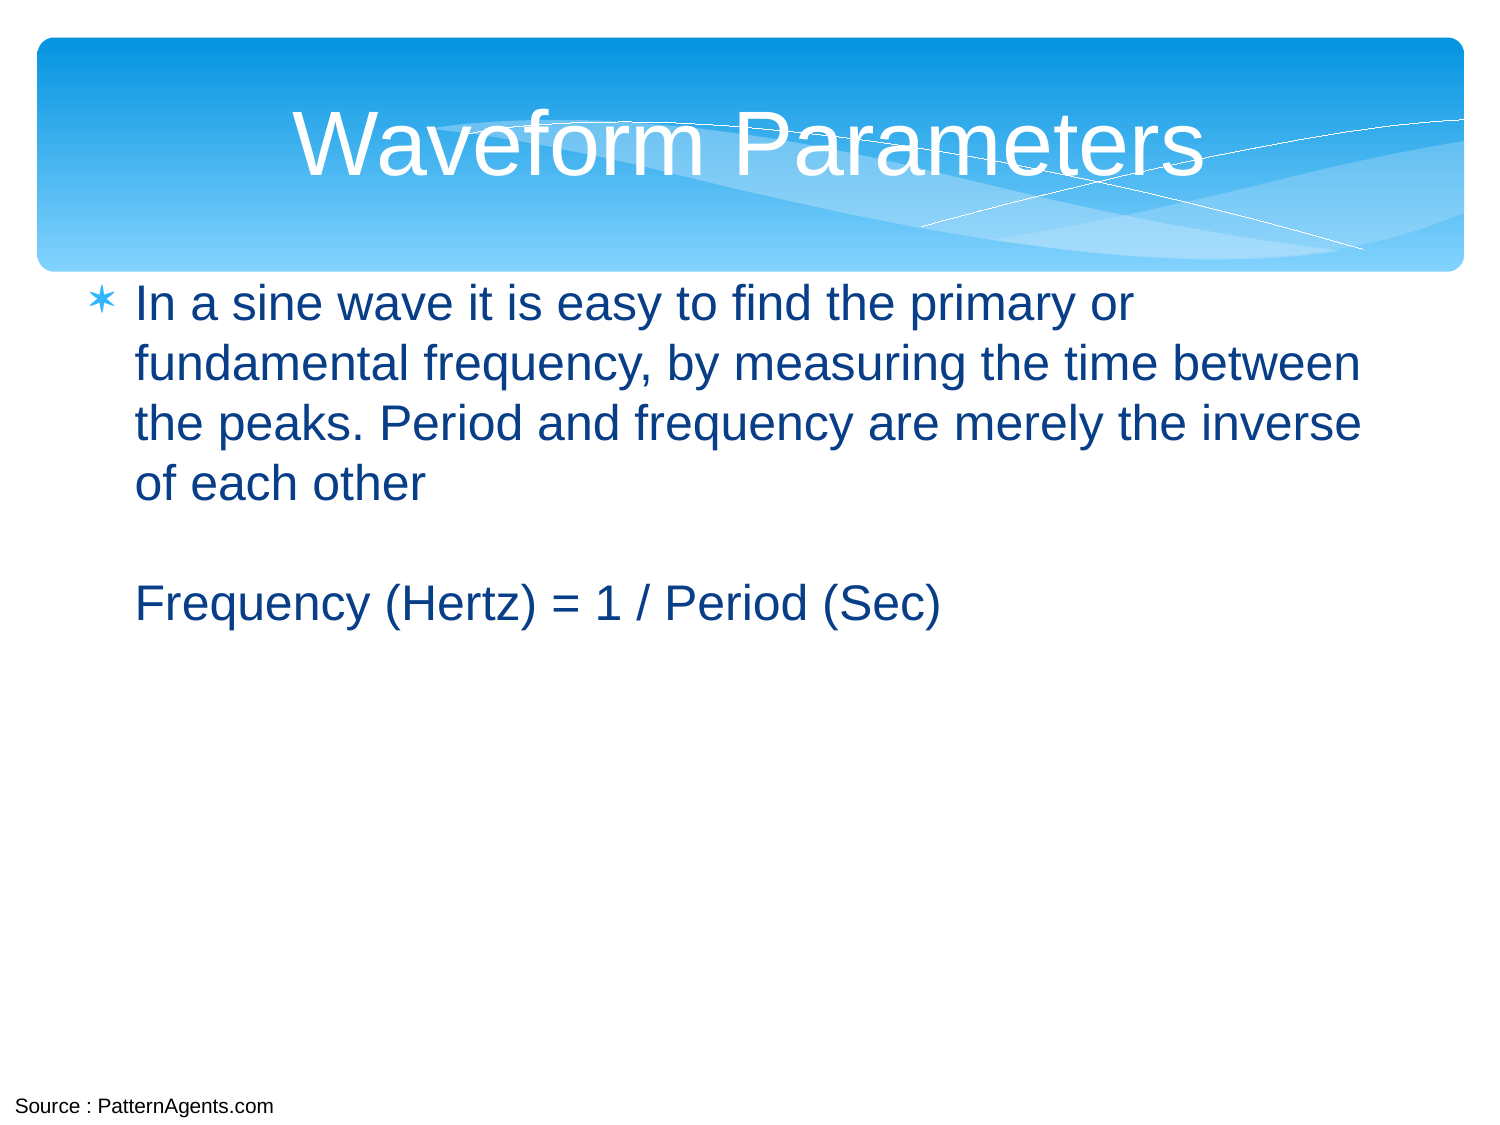

# Waveform Parameters
In a sine wave it is easy to find the primary or fundamental frequency, by measuring the time between the peaks. Period and frequency are merely the inverse of each other
Frequency (Hertz) = 1 / Period (Sec)
Source : PatternAgents.com